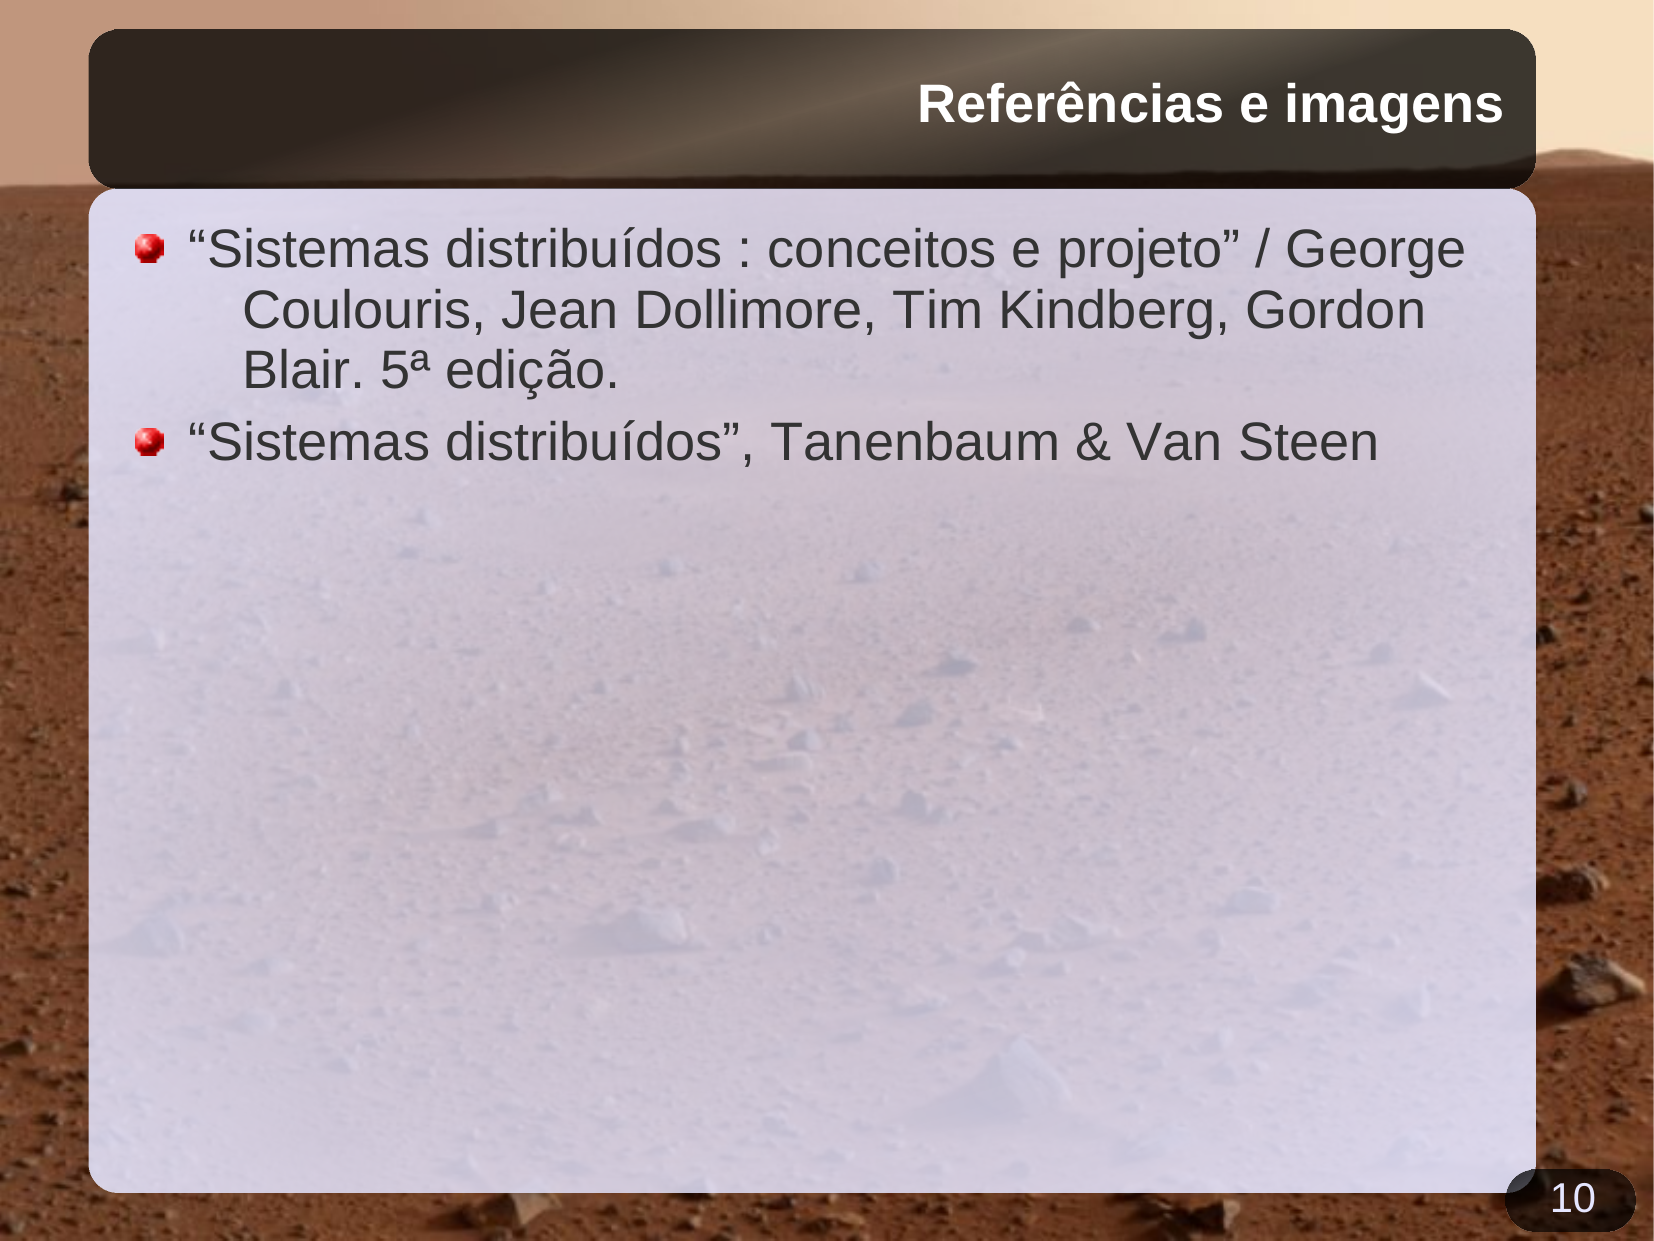

# Referências e imagens
“Sistemas distribuídos : conceitos e projeto” / George Coulouris, Jean Dollimore, Tim Kindberg, Gordon Blair. 5ª edição.
“Sistemas distribuídos”, Tanenbaum & Van Steen